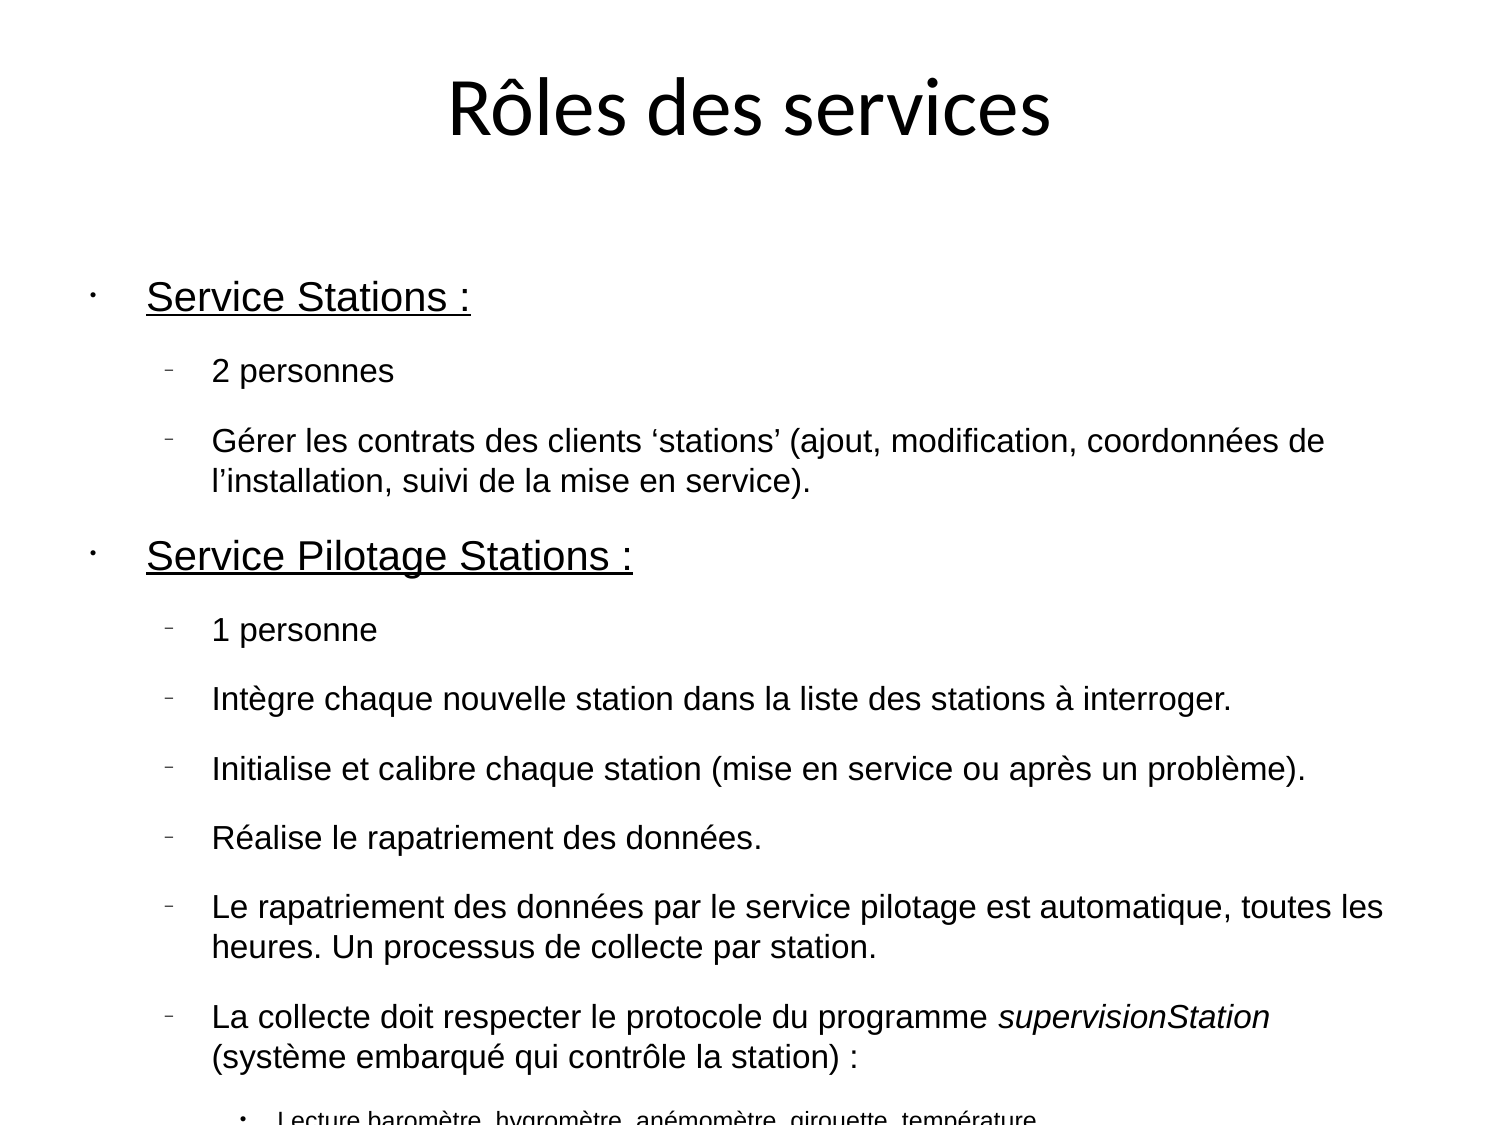

# Rôles des services
Service Stations :
2 personnes
Gérer les contrats des clients ‘stations’ (ajout, modification, coordonnées de l’installation, suivi de la mise en service).
Service Pilotage Stations :
1 personne
Intègre chaque nouvelle station dans la liste des stations à interroger.
Initialise et calibre chaque station (mise en service ou après un problème).
Réalise le rapatriement des données.
Le rapatriement des données par le service pilotage est automatique, toutes les heures. Un processus de collecte par station.
La collecte doit respecter le protocole du programme supervisionStation (système embarqué qui contrôle la station) :
Lecture baromètre, hygromètre, anémomètre, girouette, température.
Le programme supervisionStation est considéré comme un serveur.
Il peut aussi recevoir des requêtes d’initialisation et de calibrage.